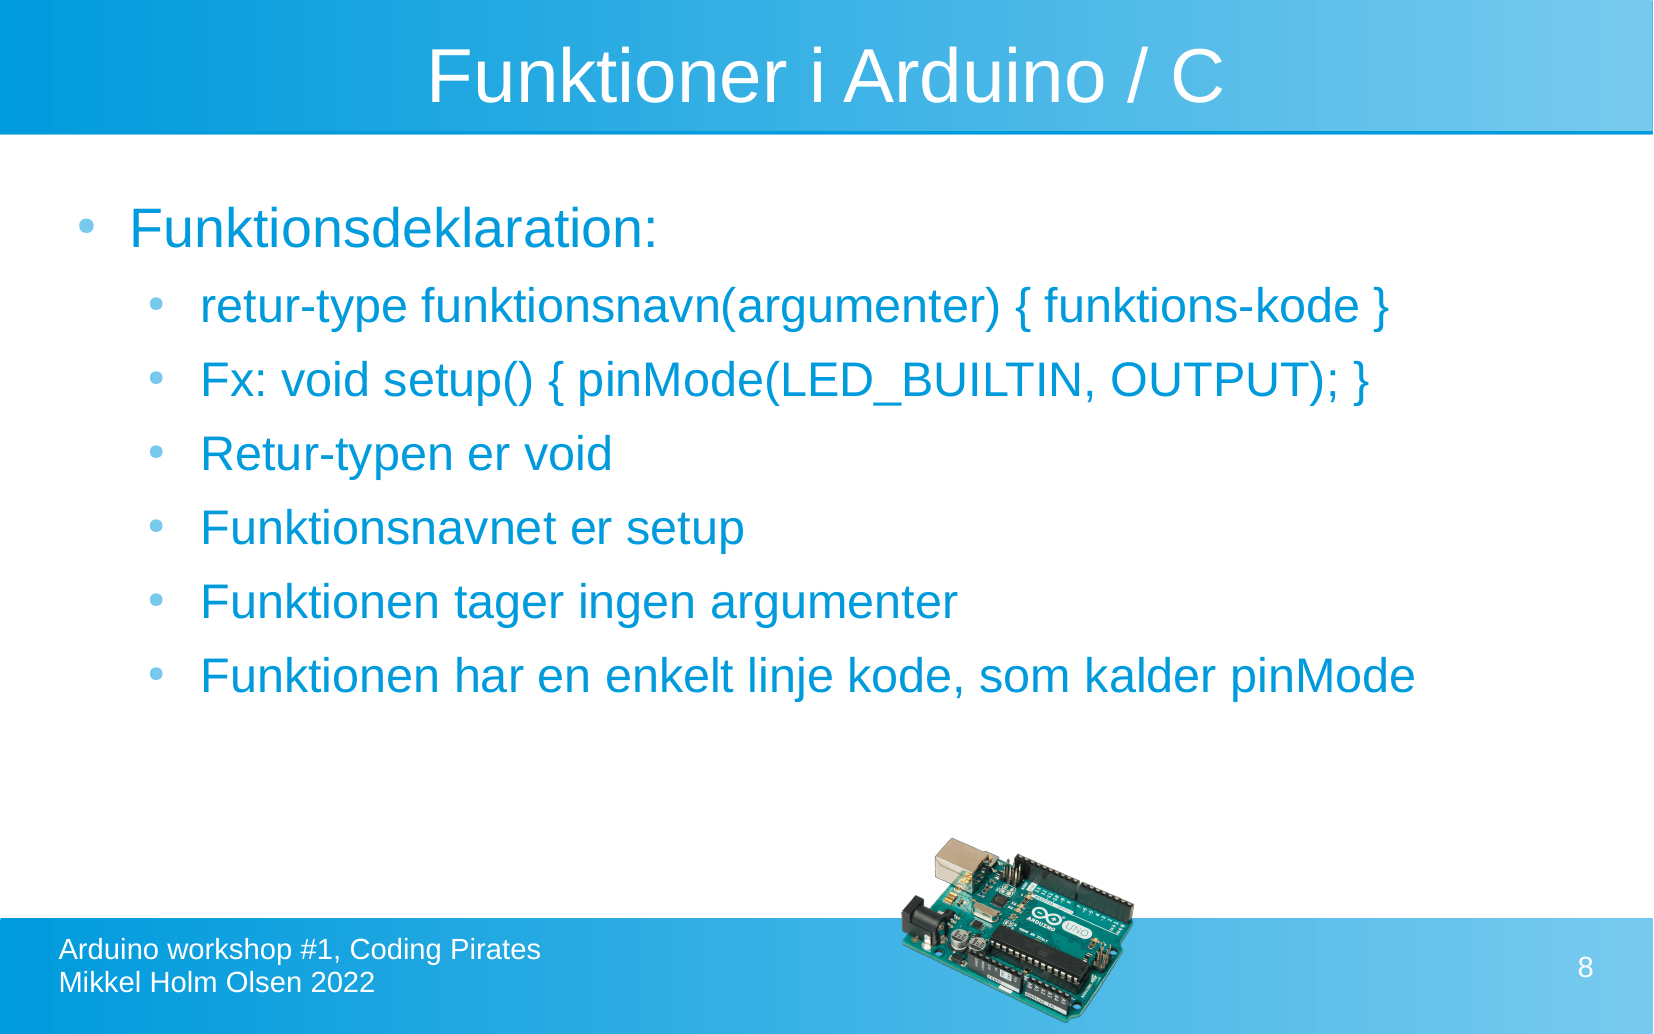

# Funktioner i Arduino / C
Funktionsdeklaration:
retur-type funktionsnavn(argumenter) { funktions-kode }
Fx: void setup() { pinMode(LED_BUILTIN, OUTPUT); }
Retur-typen er void
Funktionsnavnet er setup
Funktionen tager ingen argumenter
Funktionen har en enkelt linje kode, som kalder pinMode
8